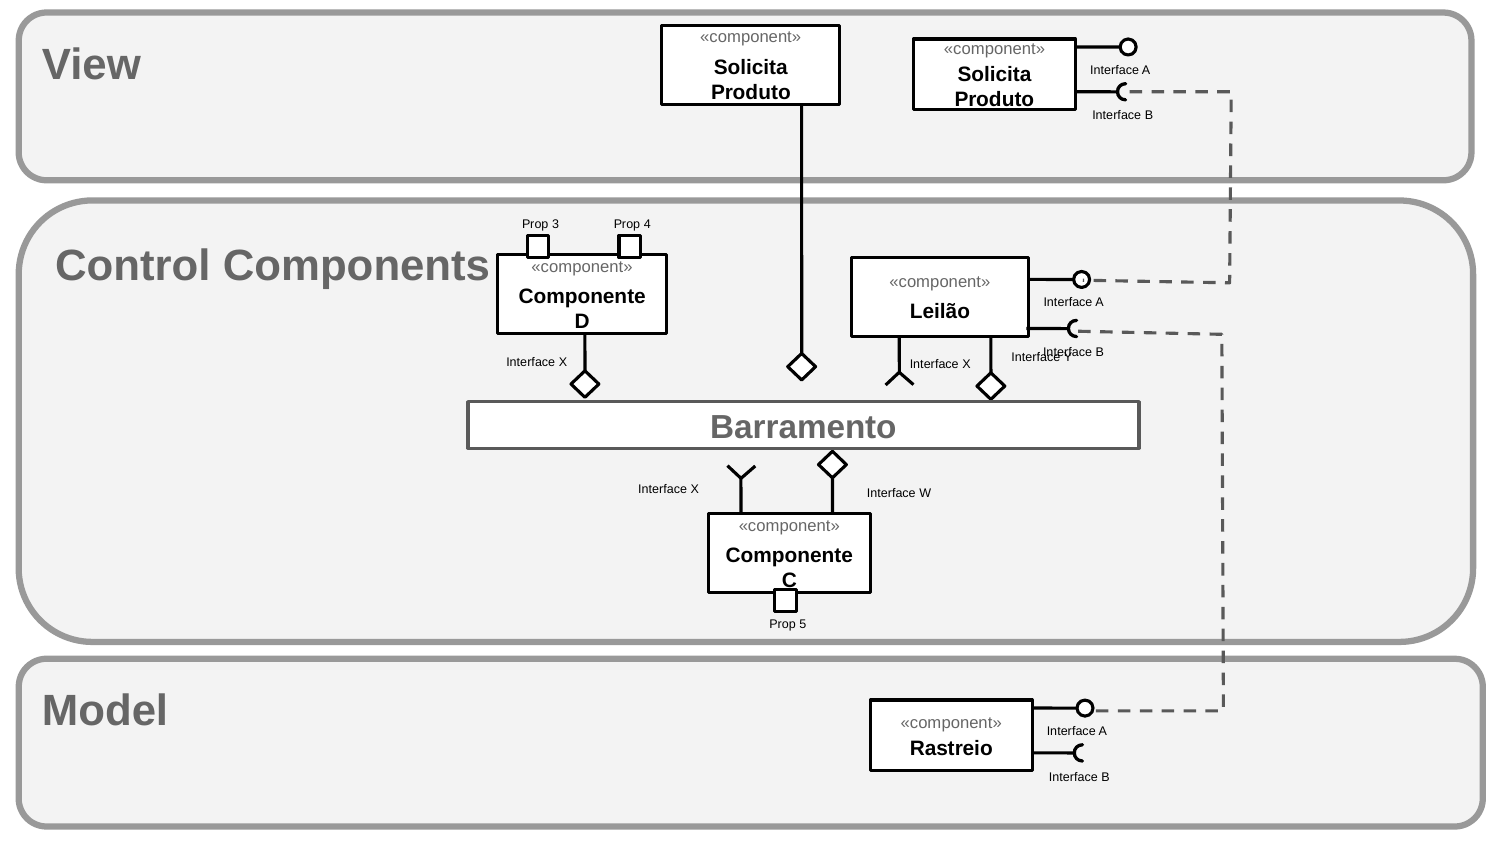

View
«component»
Solicita
Produto
«component»
Solicita
Produto
Interface A
Interface B
Control Components
Prop 3
Prop 4
«component»
Componente D
«component»
Leilão
Interface A
Interface B
Interface Y
Interface X
Interface X
Barramento
Interface X
Interface W
«component»
Componente C
Prop 5
Model
«component»
Rastreio
Interface A
Interface B